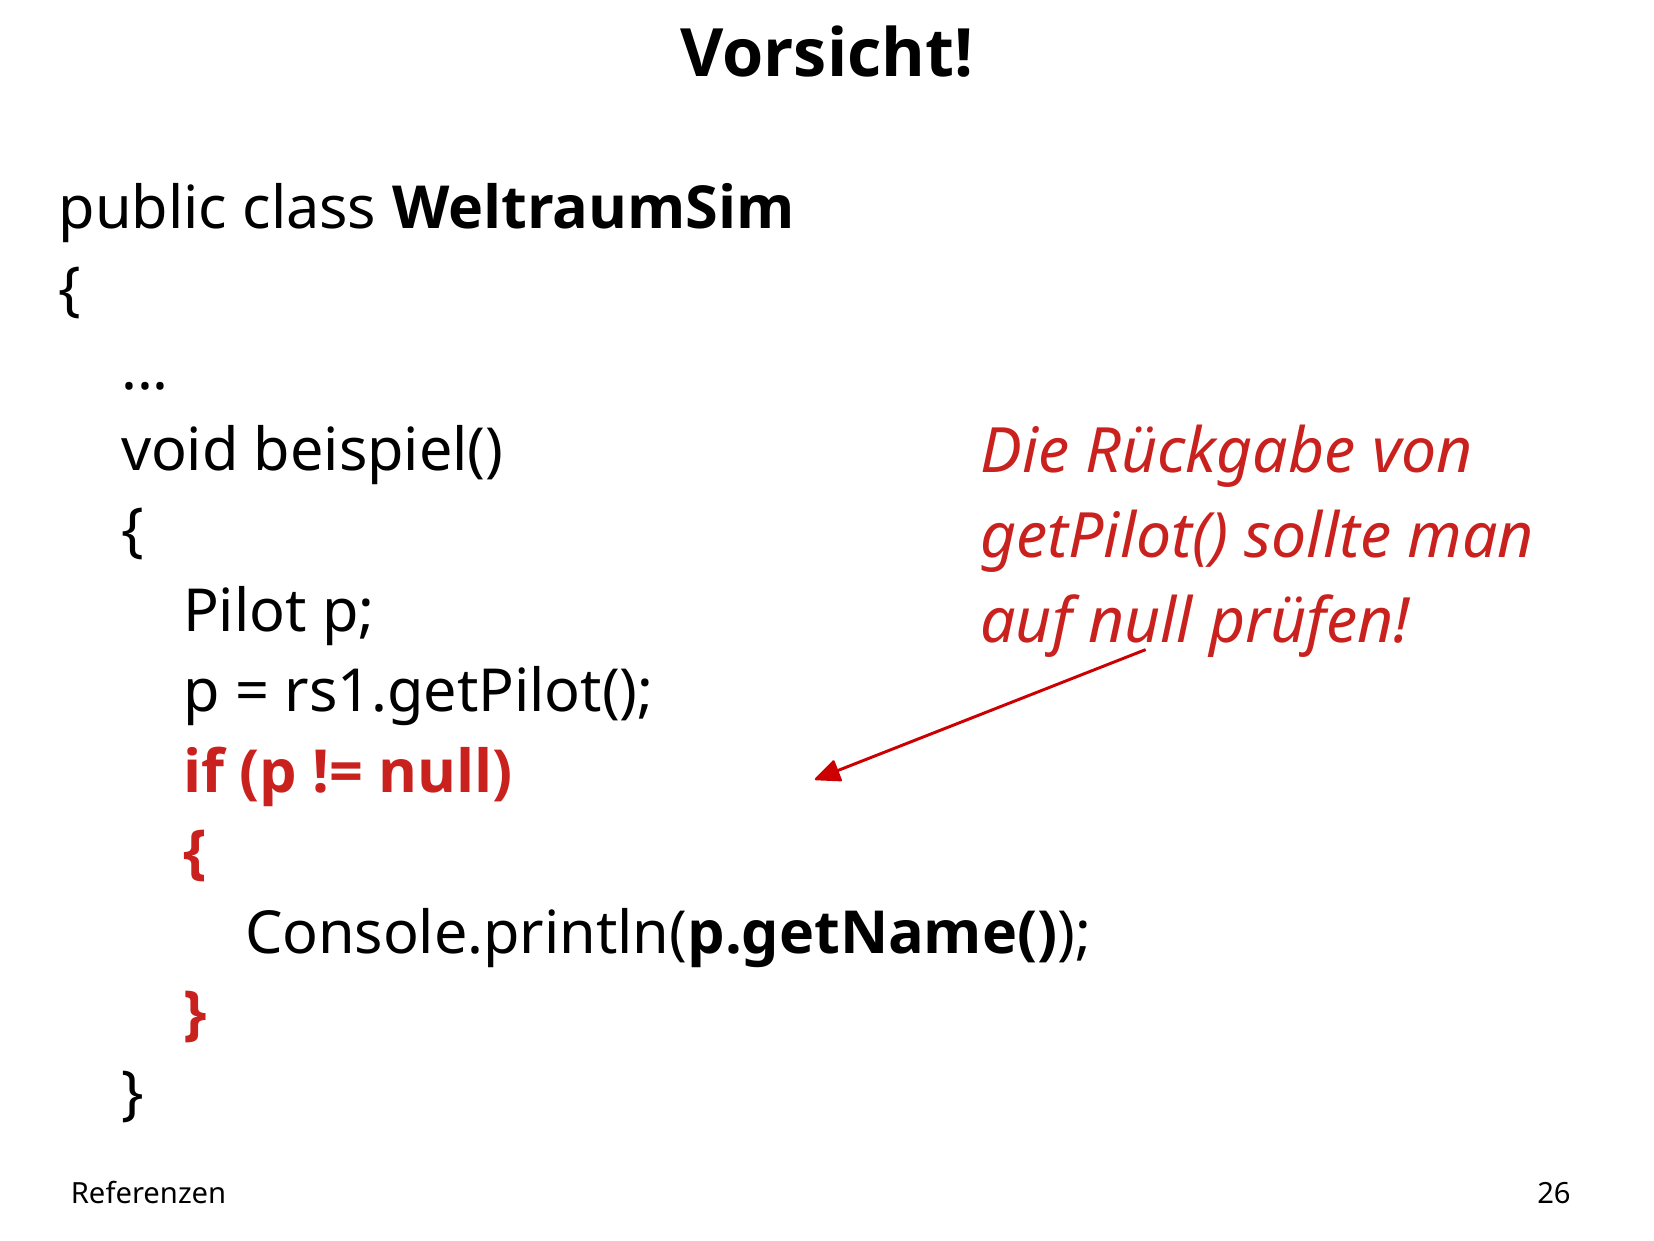

Vorsicht!
# public class WeltraumSim
{
 ...
 void beispiel()
 {
 Pilot p;
 p = rs1.getPilot();
 if (p != null)
 {
 Console.println(p.getName());
 }
 }
Die Rückgabe von getPilot() sollte man auf null prüfen!
Referenzen
26